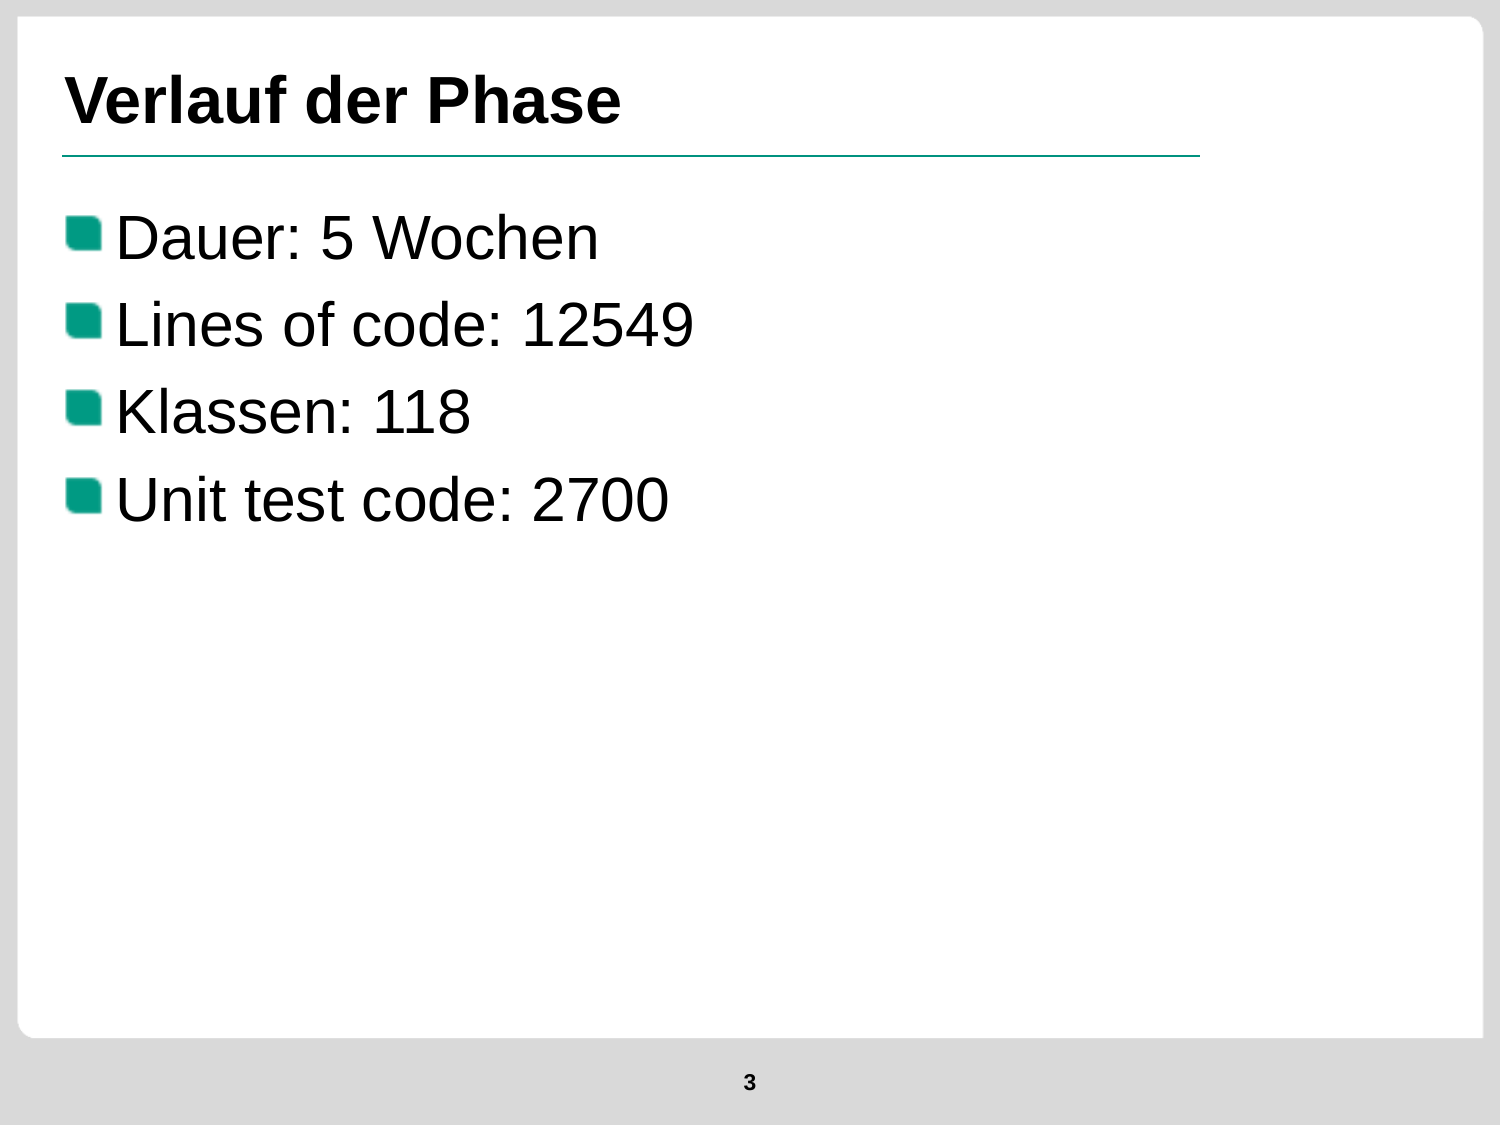

# Verlauf der Phase
Dauer: 5 Wochen
Lines of code: 12549
Klassen: 118
Unit test code: 2700